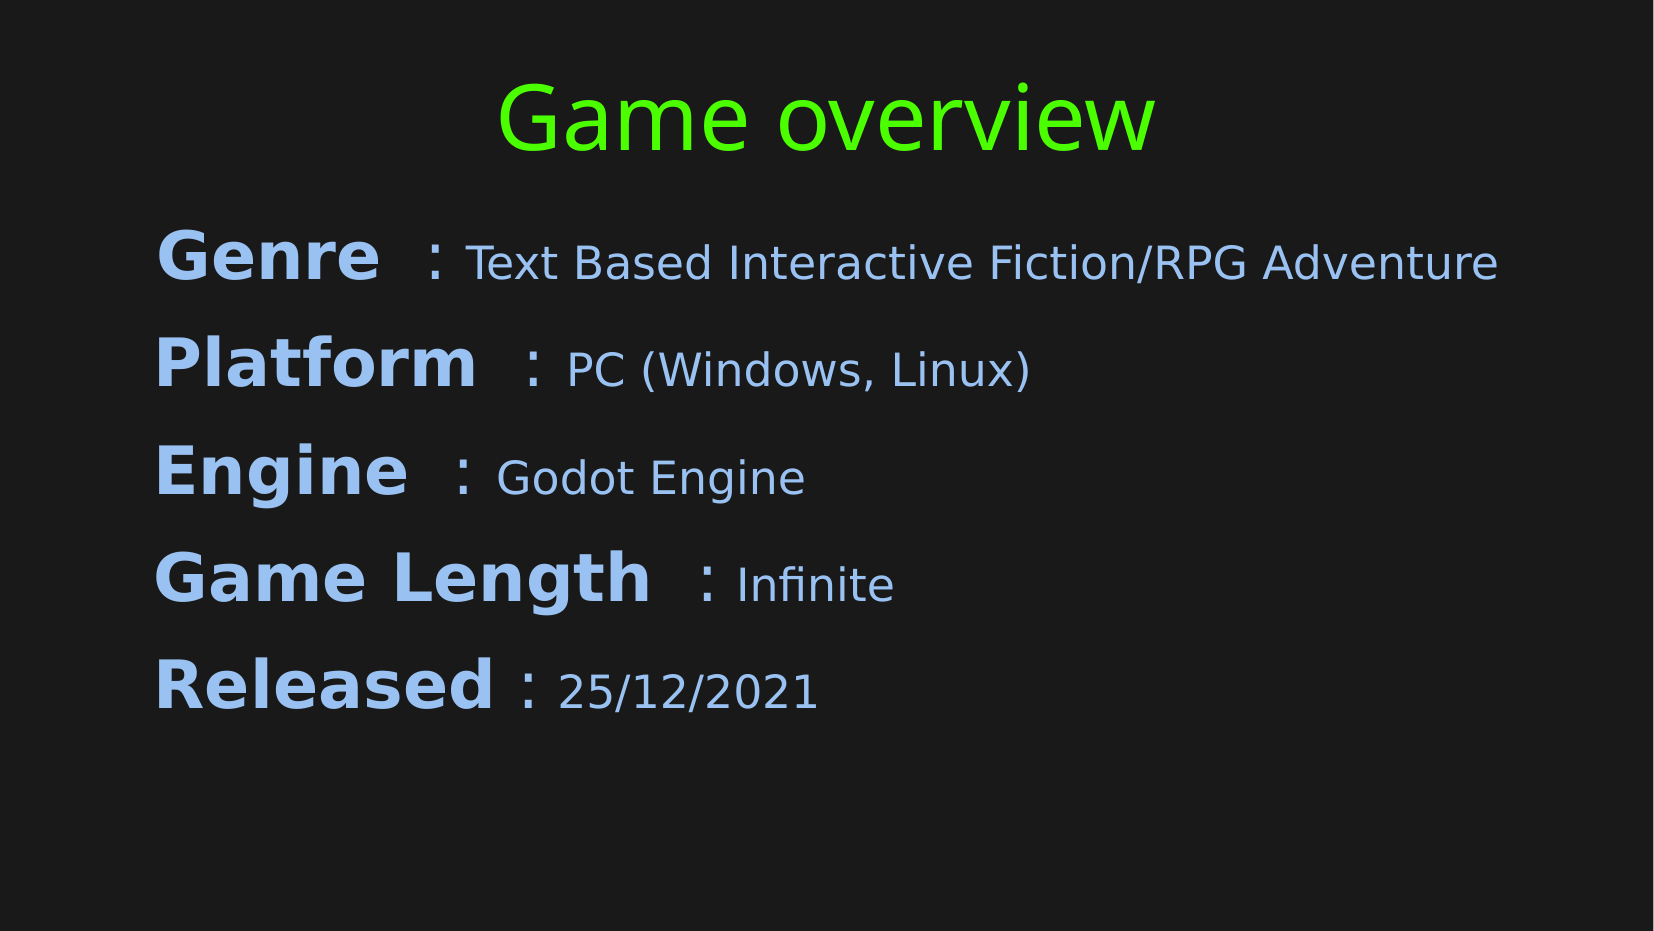

# Game overview
 	Genre  : Text Based Interactive Fiction/RPG Adventure
Platform  : PC (Windows, Linux)
Engine  : Godot Engine
Game Length  : Infinite
Released : 25/12/2021